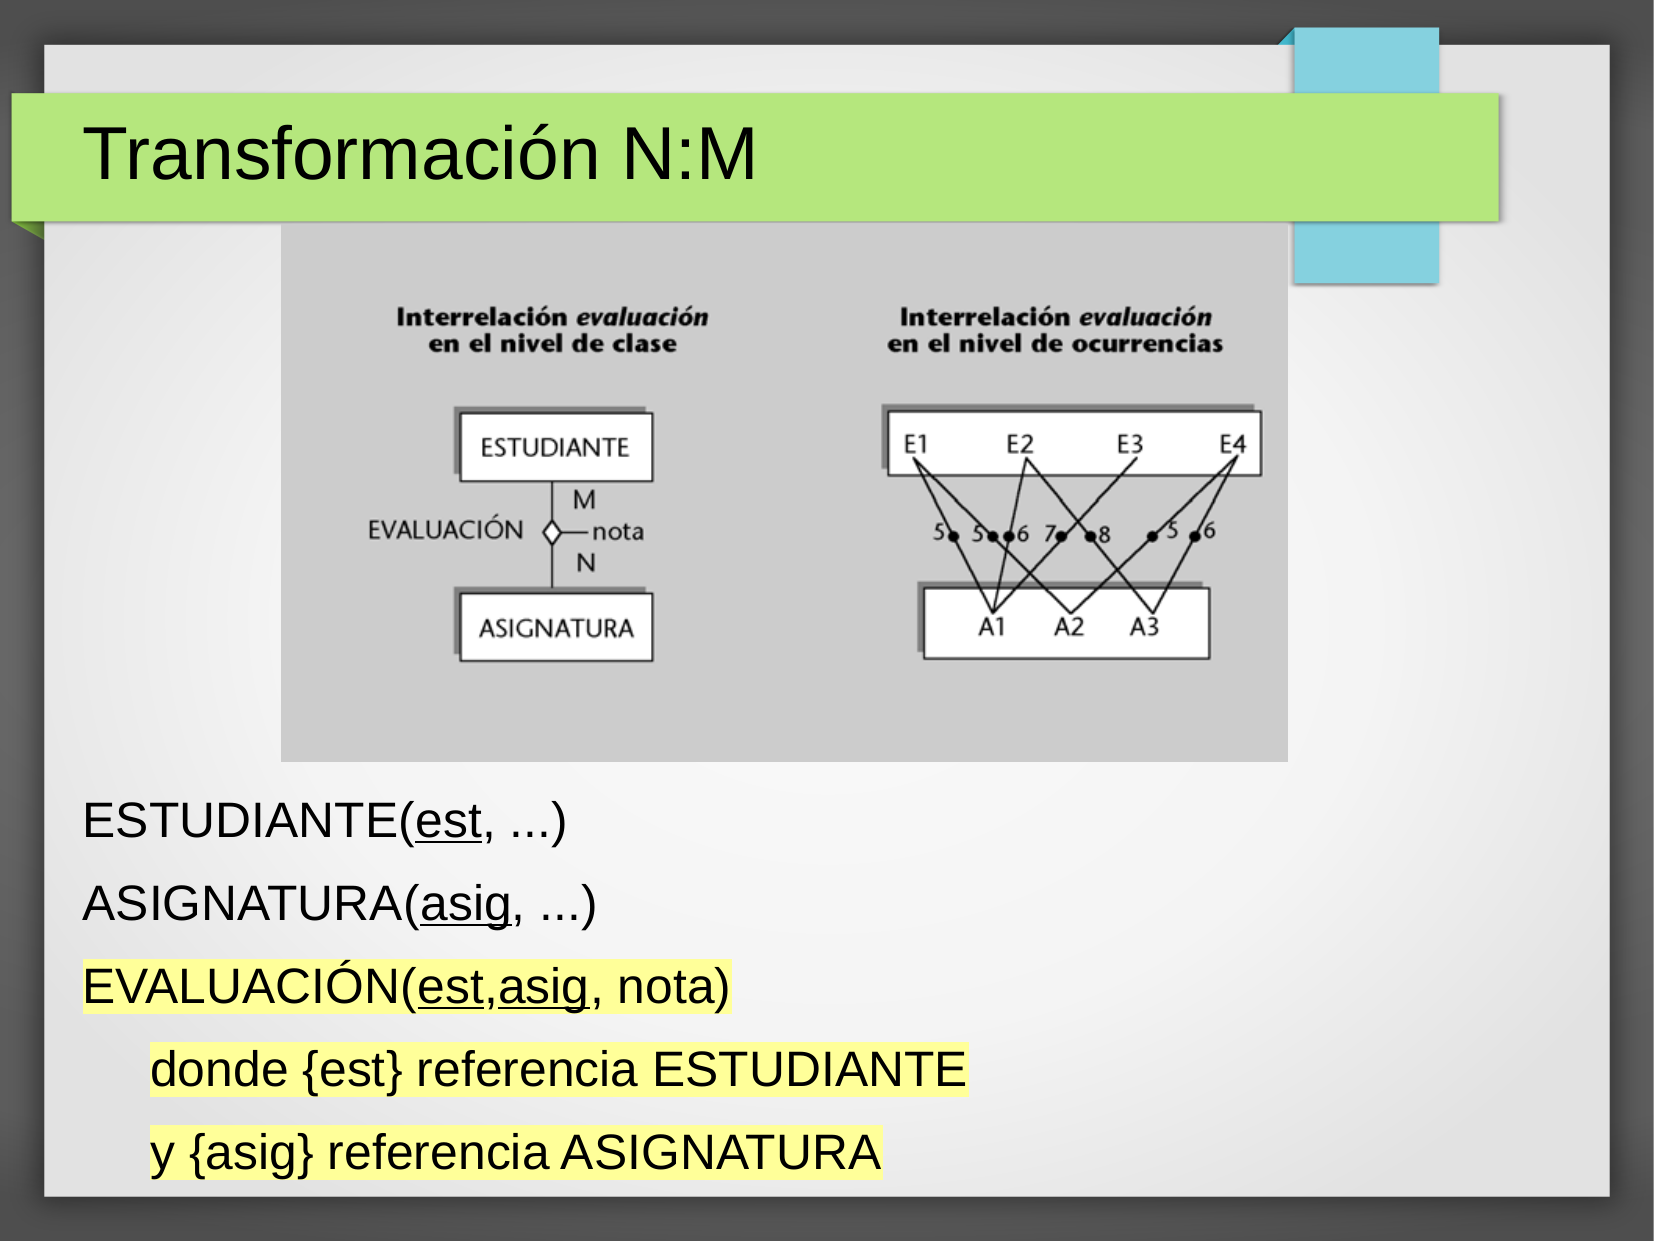

# Transformación N:M
ESTUDIANTE(est, ...)
ASIGNATURA(asig, ...)
EVALUACIÓN(est,asig, nota)
donde {est} referencia ESTUDIANTE
y {asig} referencia ASIGNATURA